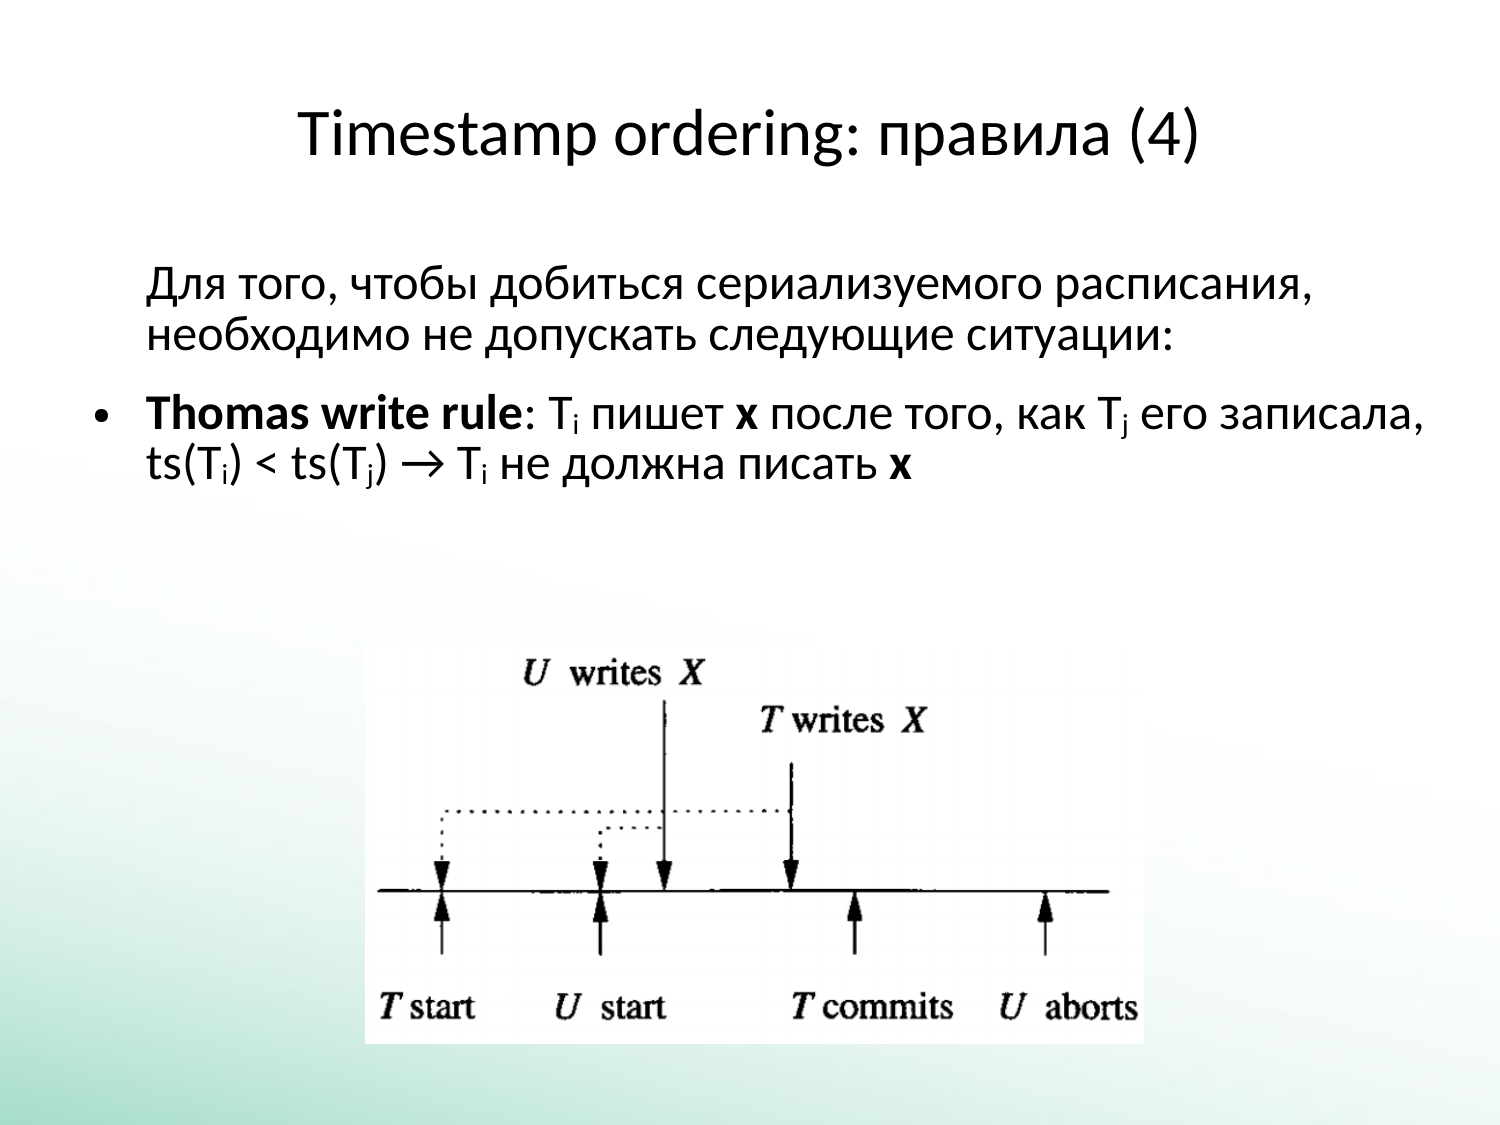

# Timestamp ordering: правила (4)
Для того, чтобы добиться сериализуемого расписания, необходимо не допускать следующие ситуации:
Thomas write rule: Ti пишет x после того, как Tj его записала, ts(Ti) < ts(Tj) → Ti не должна писать x